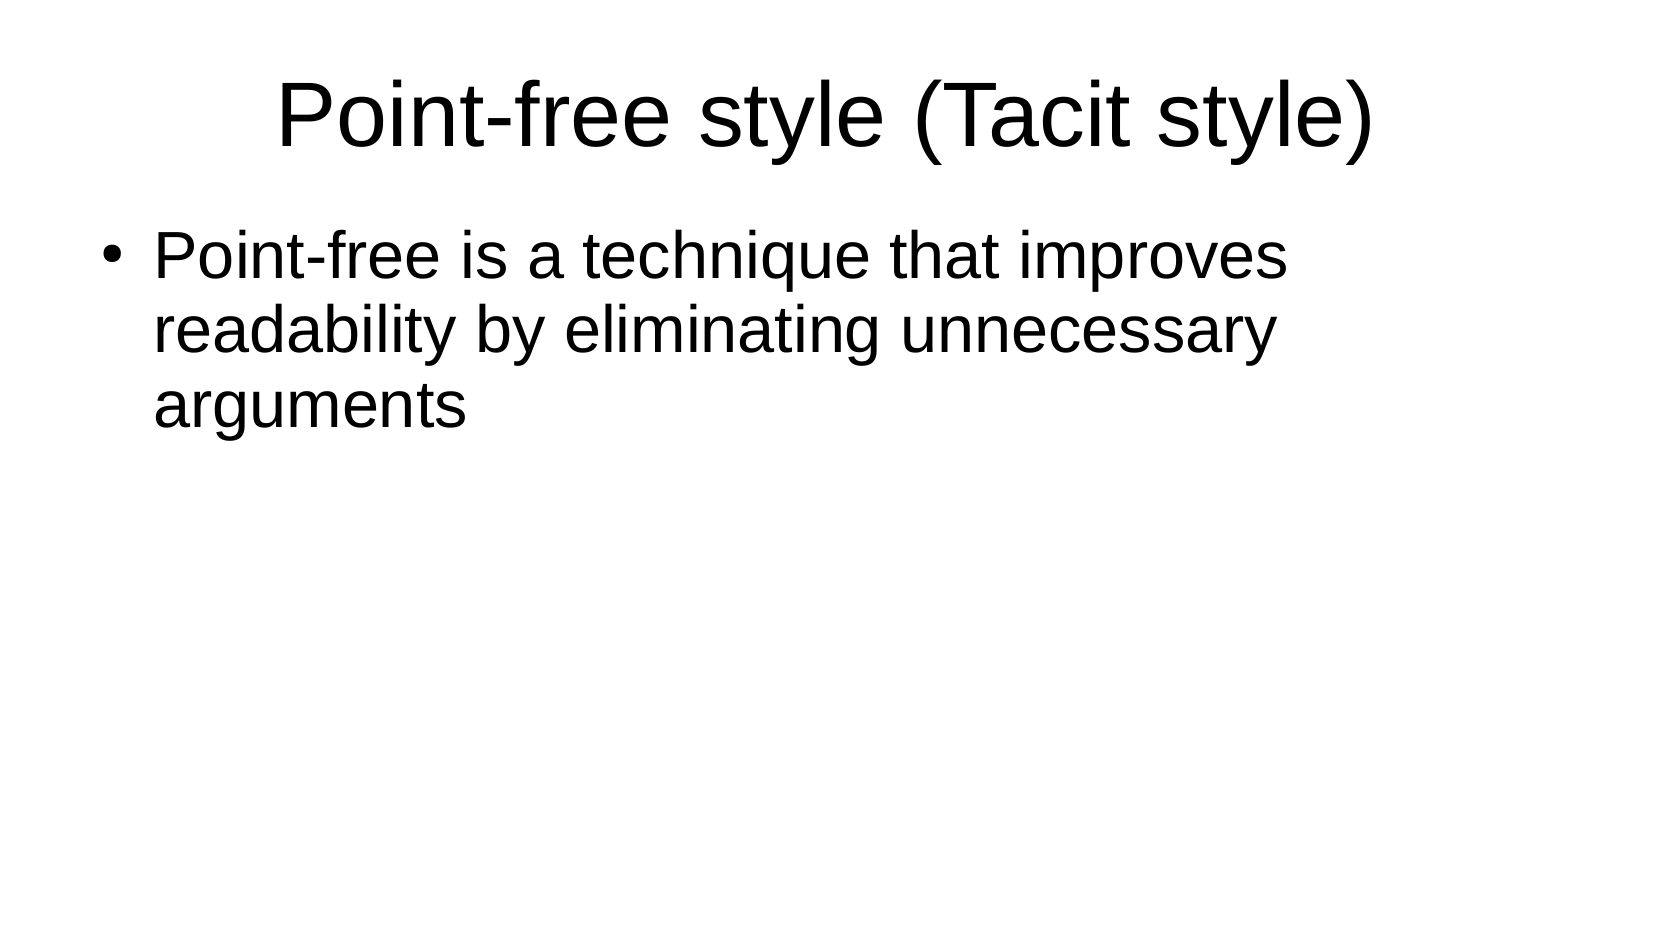

# Point-free style (Tacit style)
Point-free is a technique that improves readability by eliminating unnecessary arguments